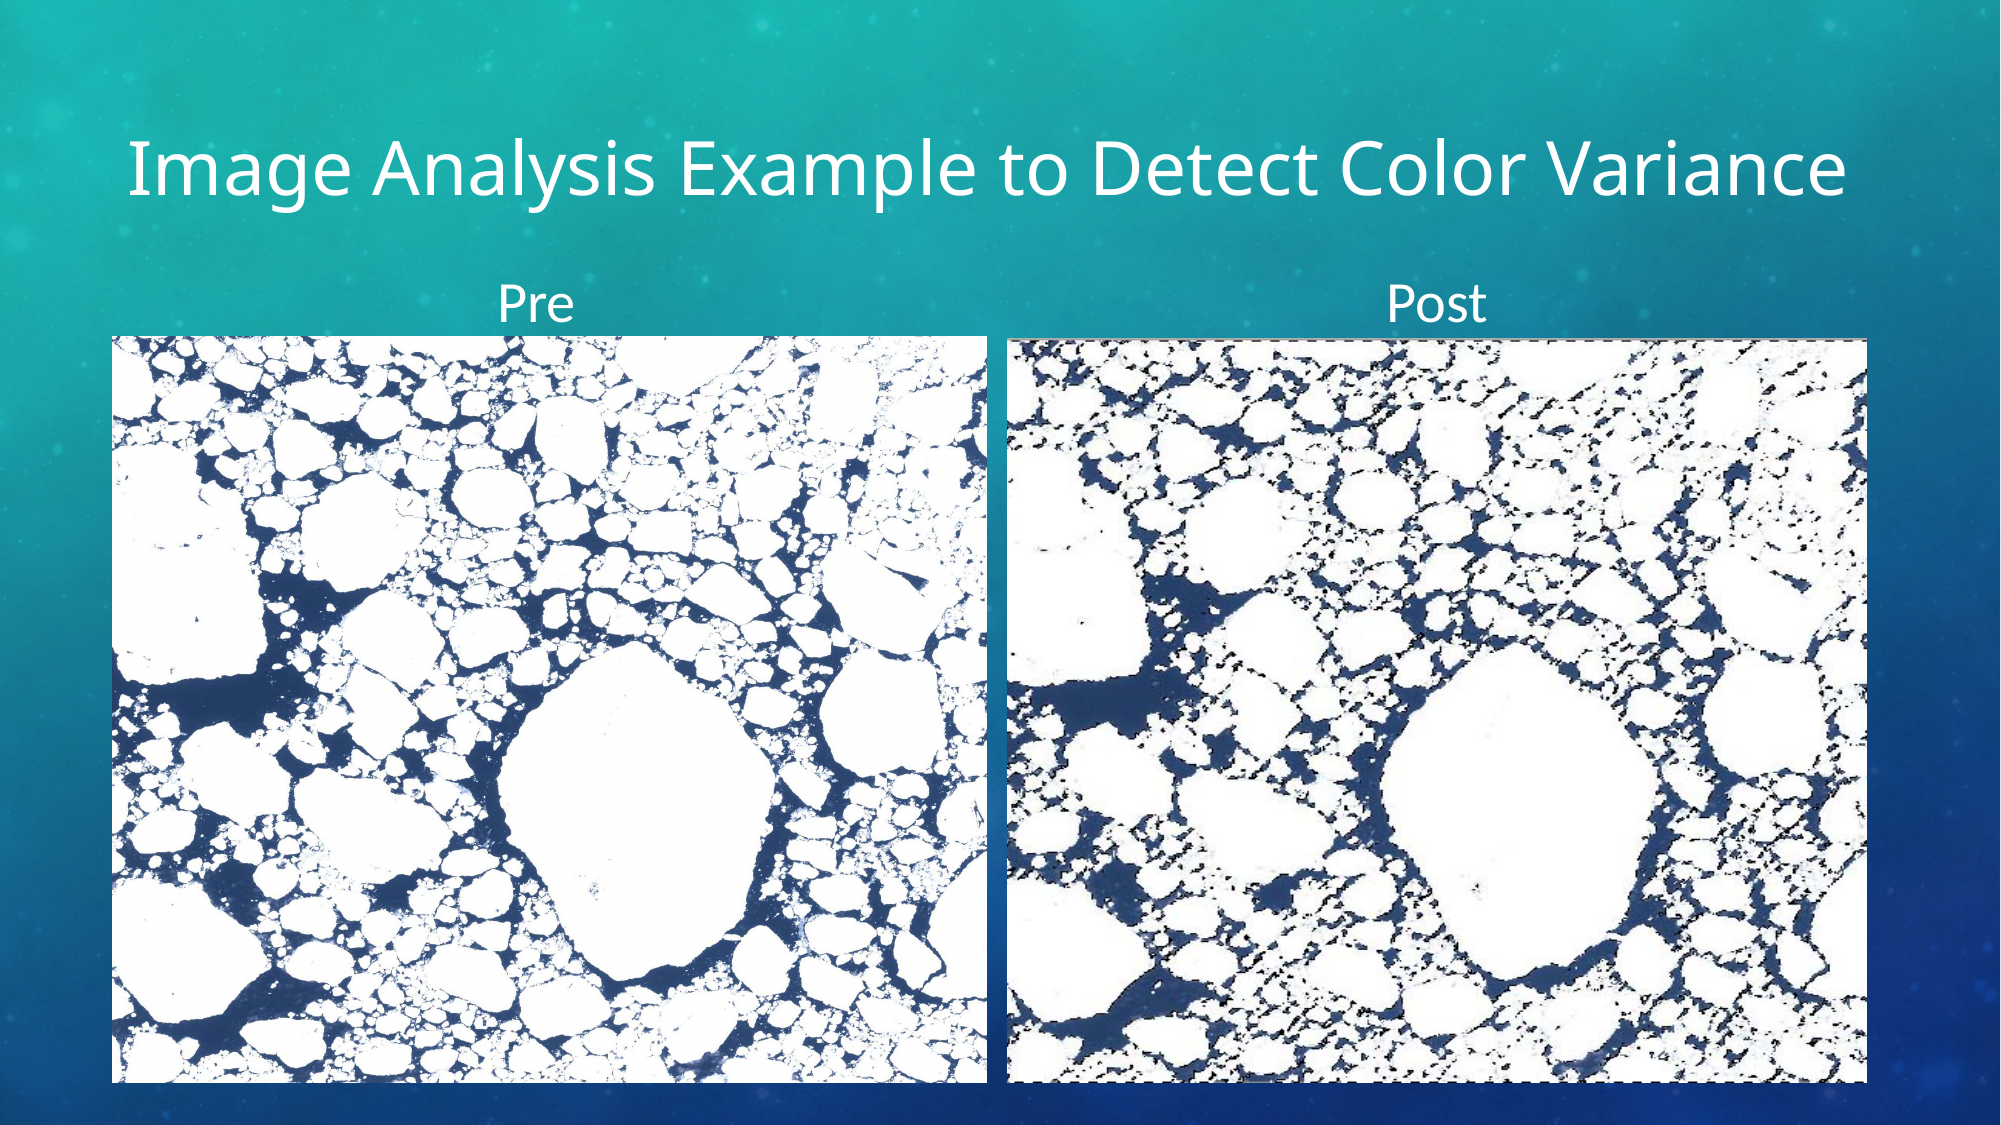

# Image Analysis Example to Detect Color Variance
Pre
Post